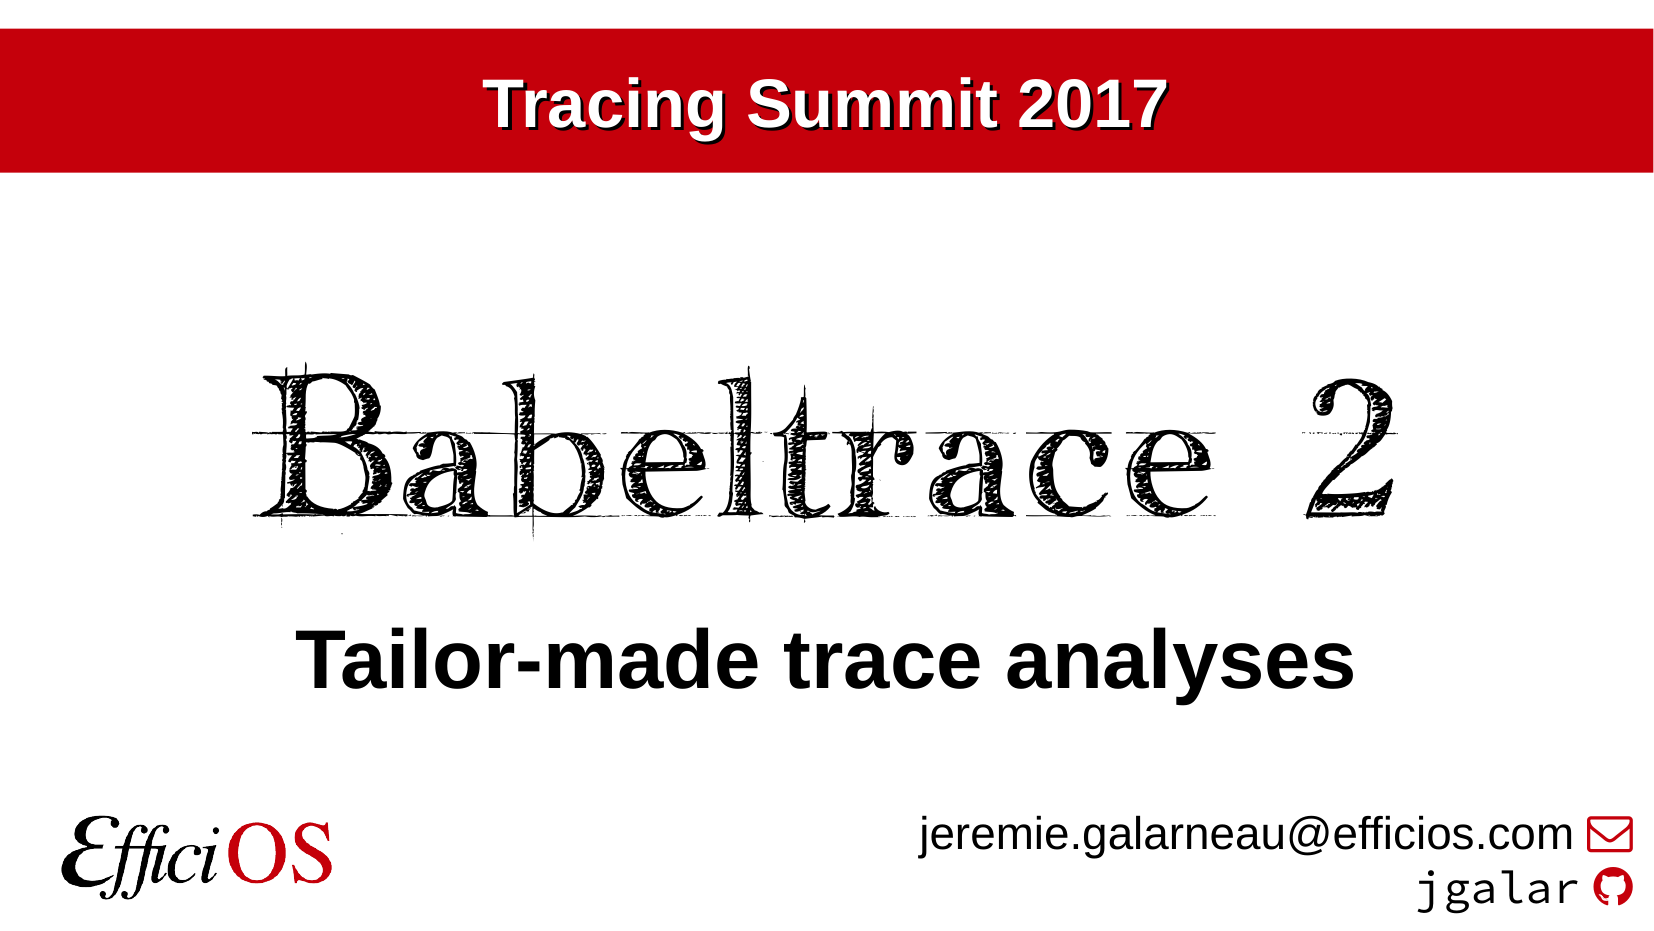

Tracing Summit 2017
Babeltrace 2
# Tailor-made trace analyses
jeremie.galarneau@efficios.com 
jgalar 